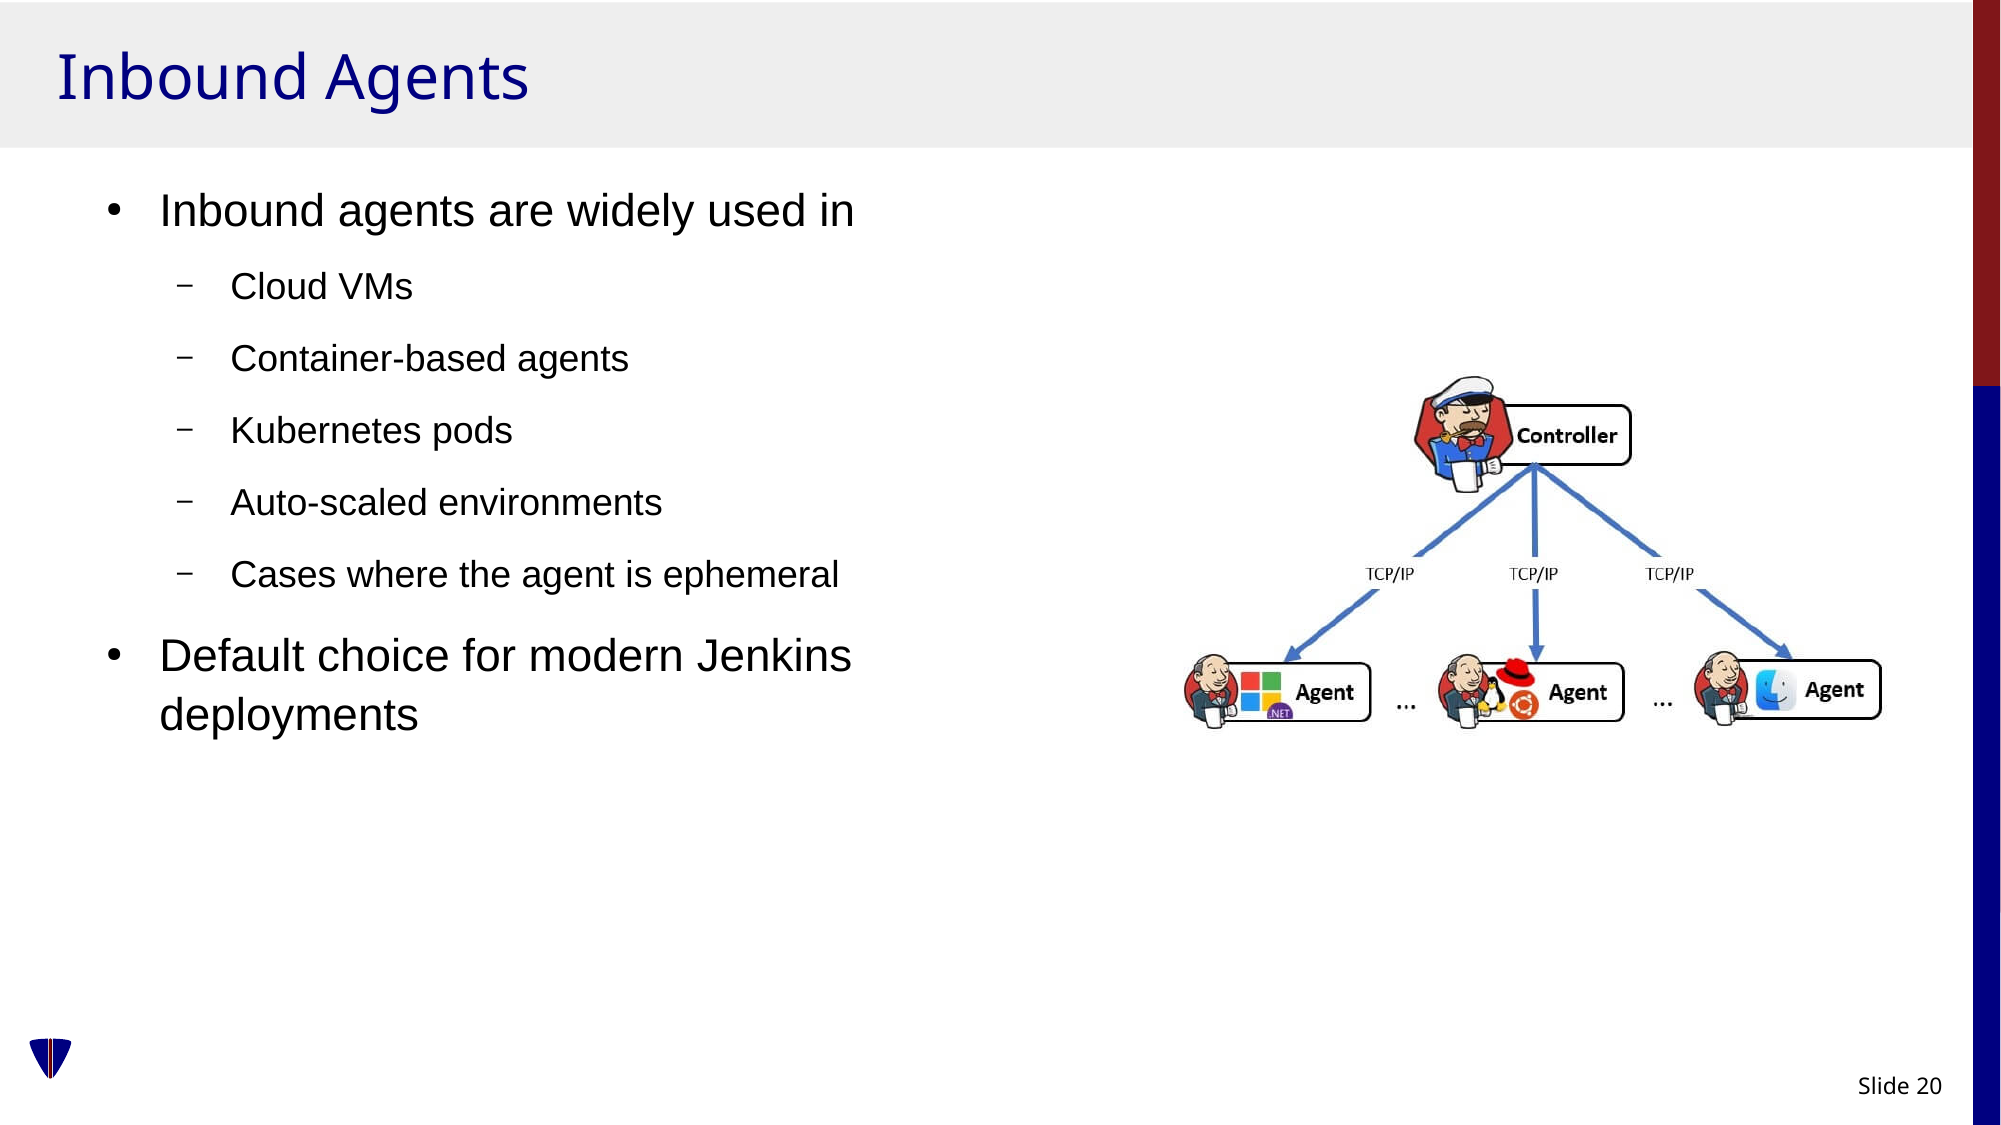

# Inbound Agents
Inbound agents are widely used in
Cloud VMs
Container-based agents
Kubernetes pods
Auto-scaled environments
Cases where the agent is ephemeral
Default choice for modern Jenkins deployments